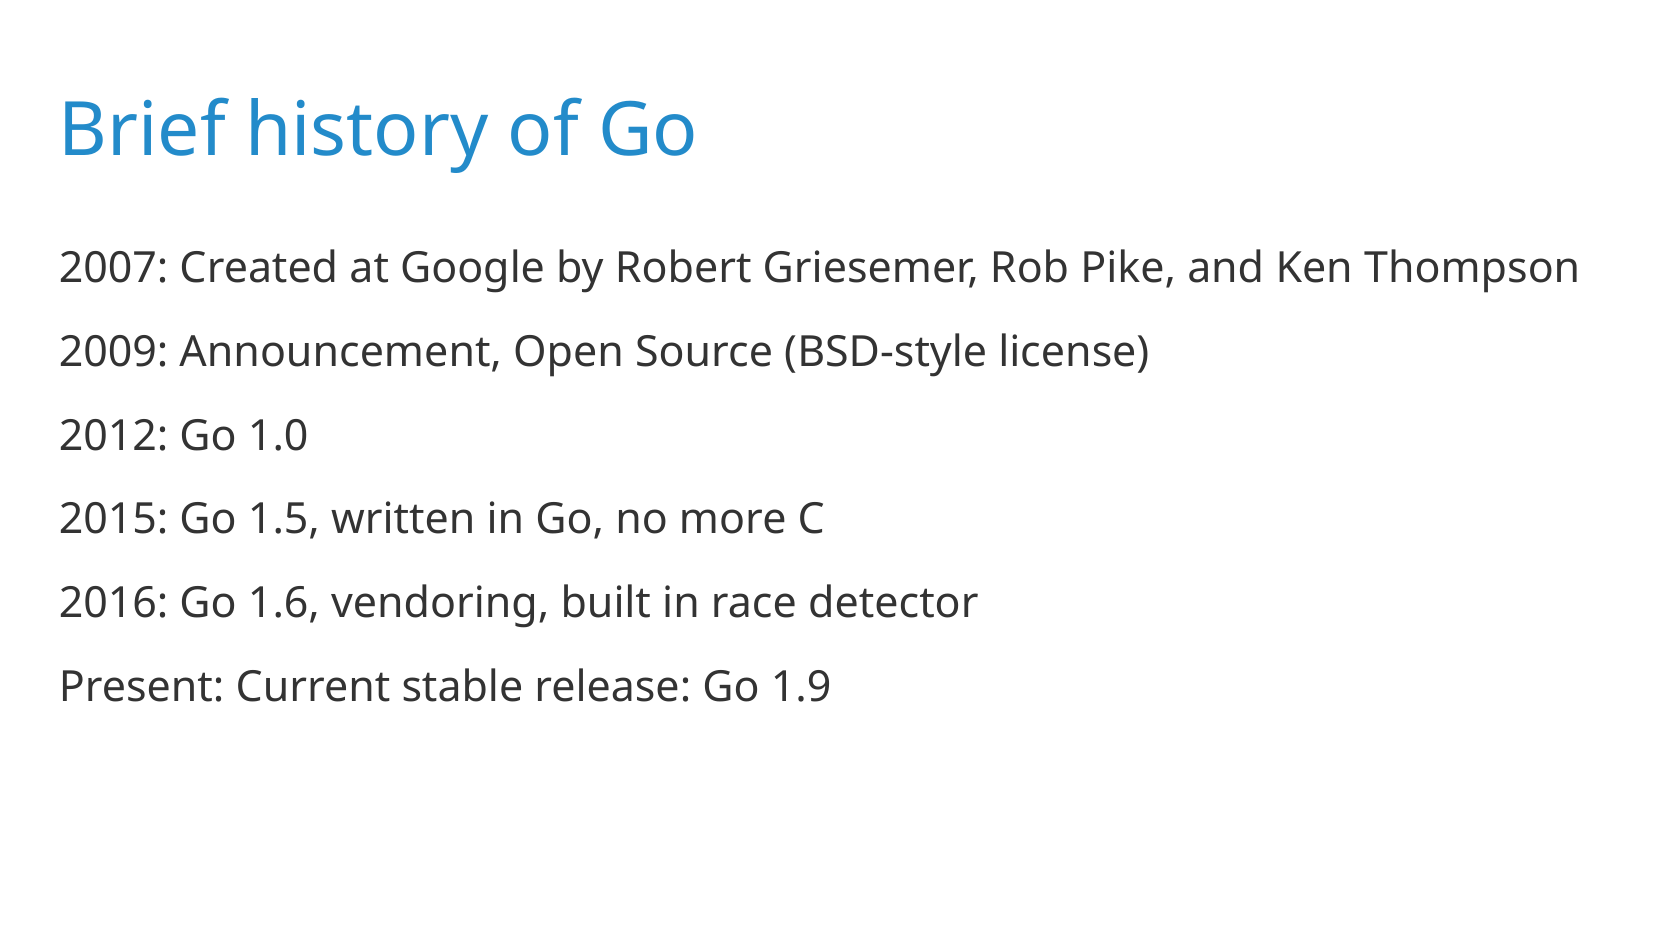

# Brief history of Go
2007: Created at Google by Robert Griesemer, Rob Pike, and Ken Thompson
2009: Announcement, Open Source (BSD-style license)
2012: Go 1.0
2015: Go 1.5, written in Go, no more C
2016: Go 1.6, vendoring, built in race detector
Present: Current stable release: Go 1.9